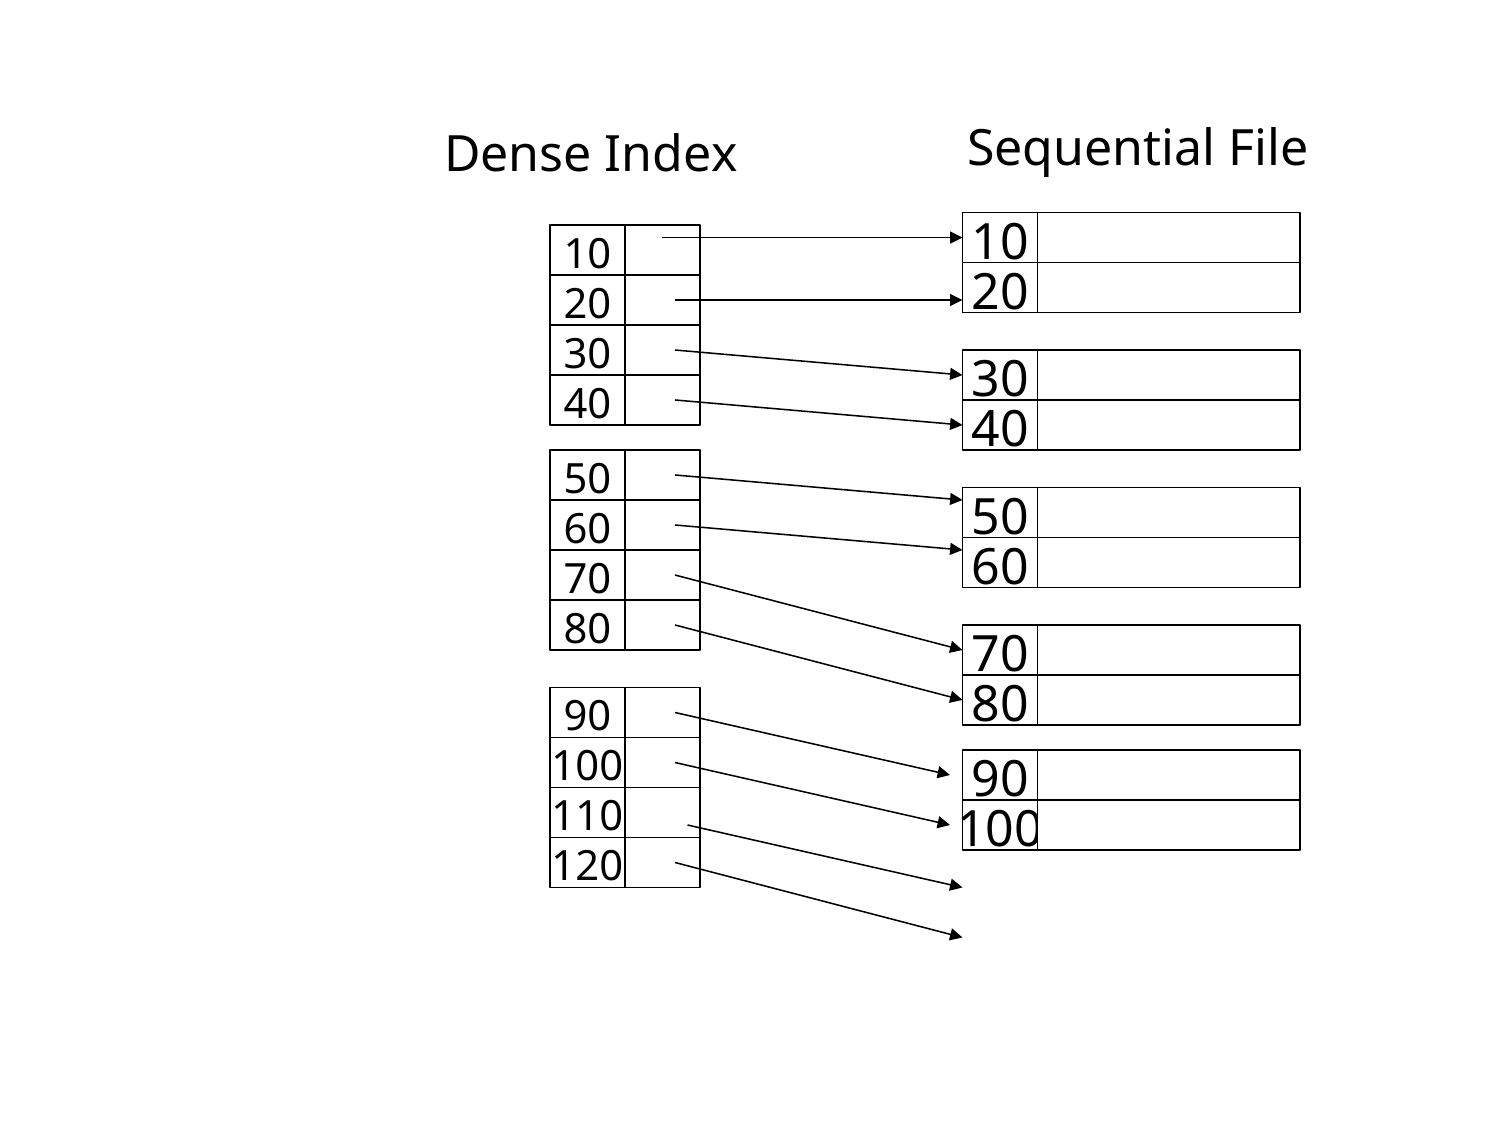

Sequential File
Dense Index
10
20
10
20
30
40
30
40
50
60
70
80
50
60
70
80
90
100
110
120
90
100